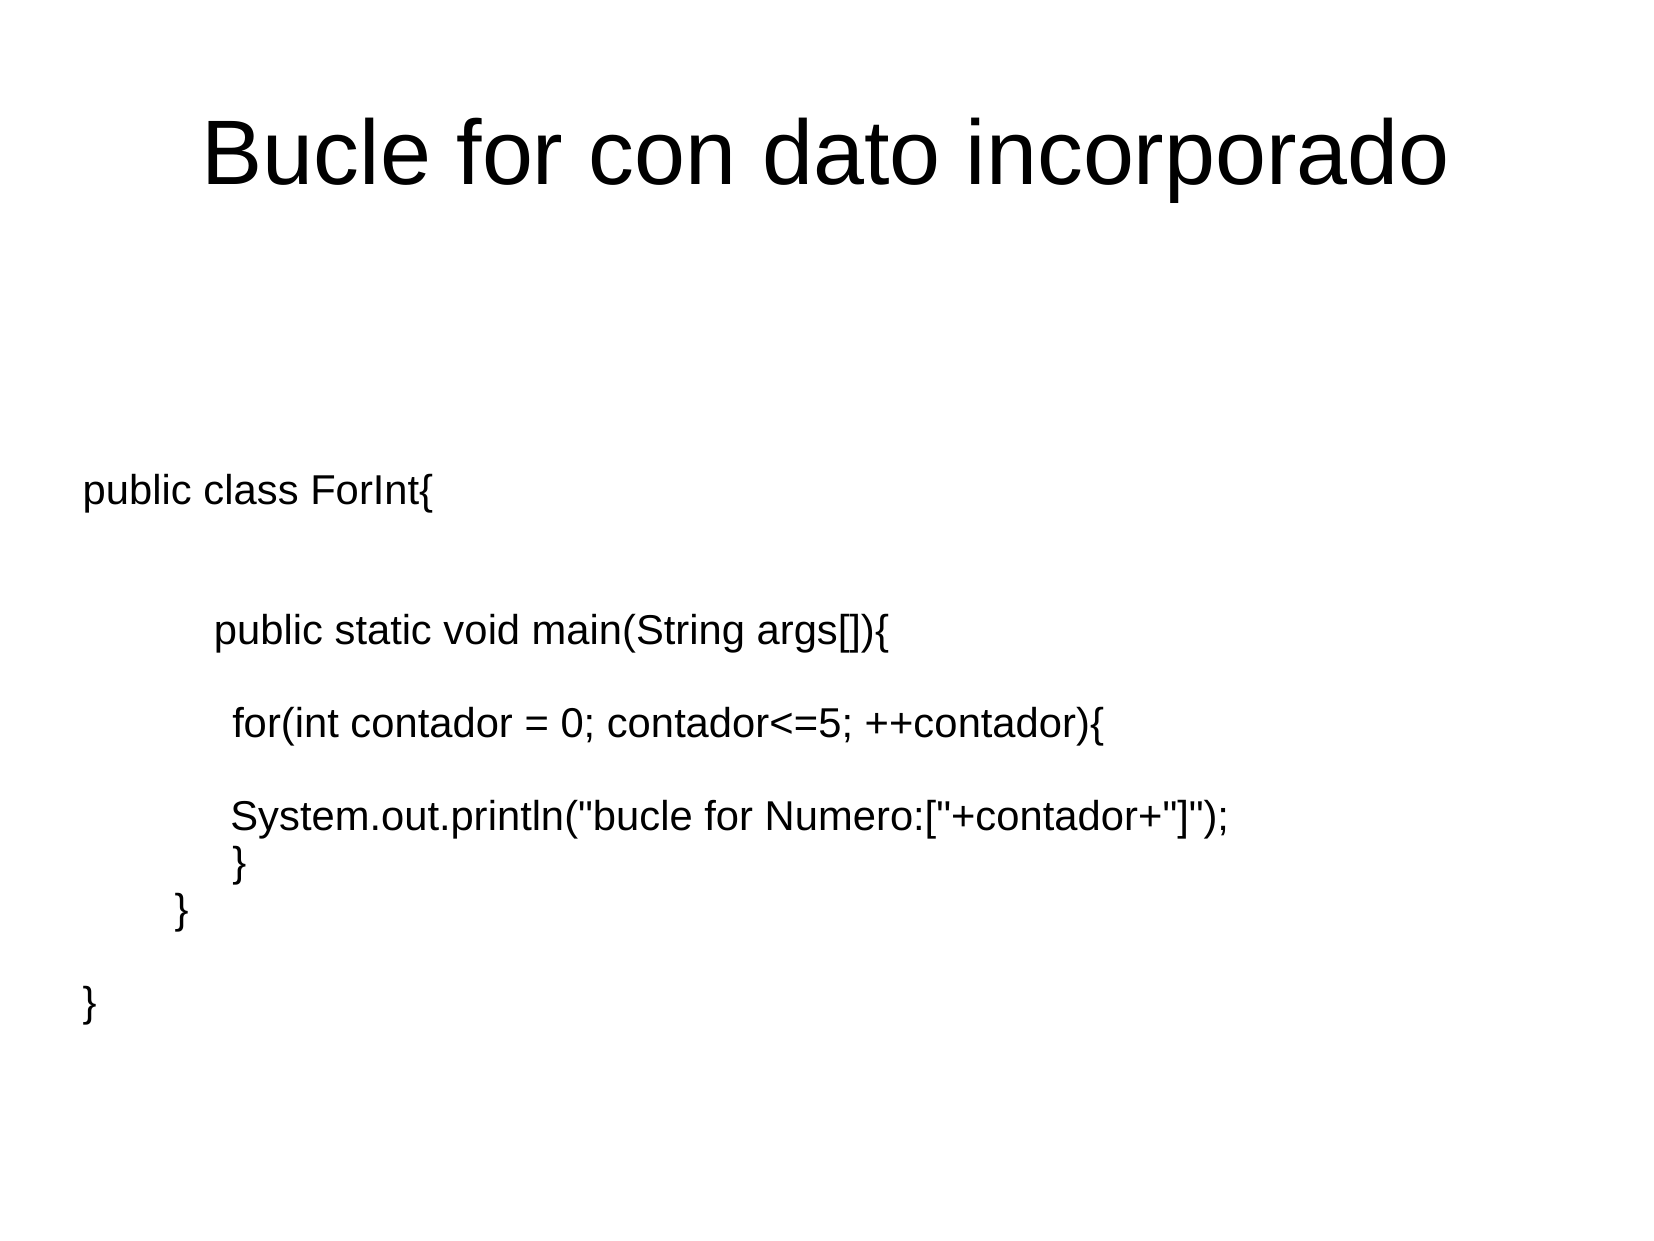

# Bucle for con dato incorporado
public class ForInt{
	 public static void main(String args[]){
 for(int contador = 0; contador<=5; ++contador){
		System.out.println("bucle for Numero:["+contador+"]");
 }
 }
}